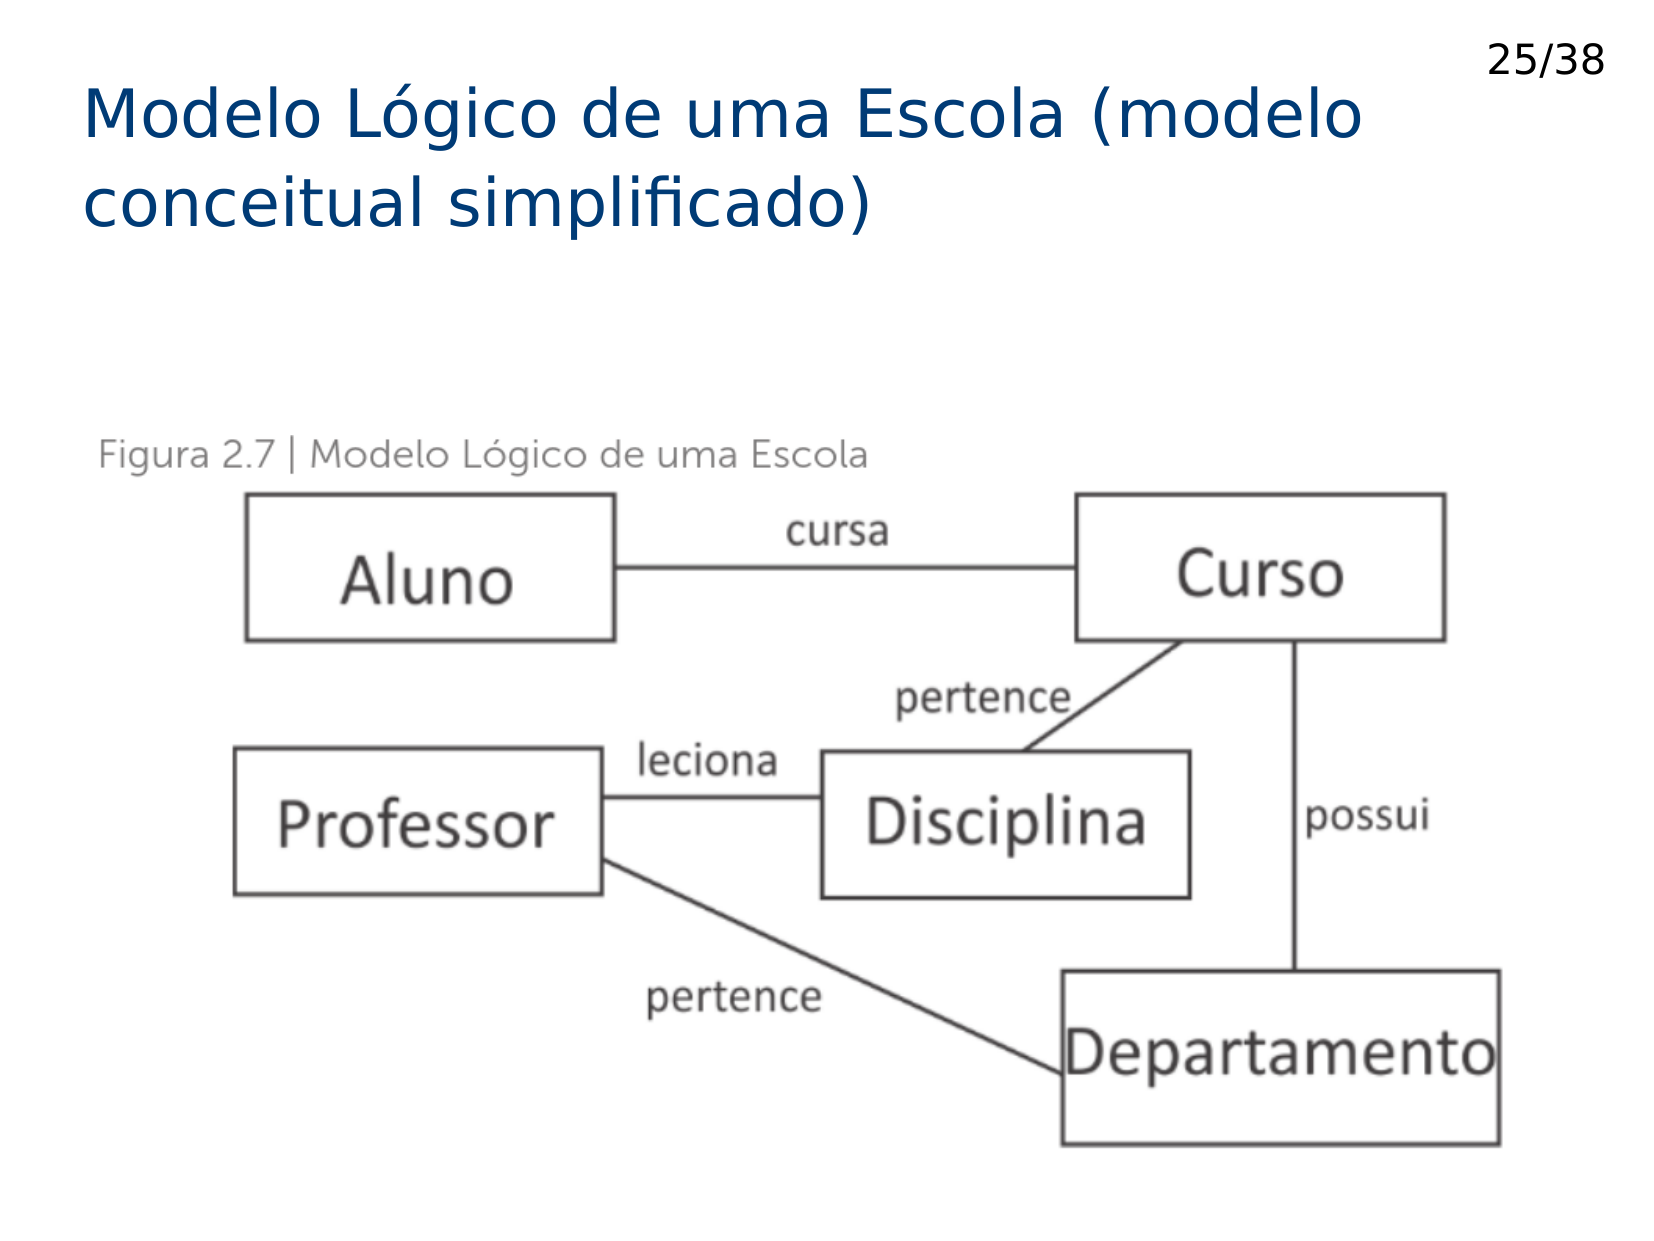

25
# Modelo Lógico de uma Escola (modelo conceitual simplificado)